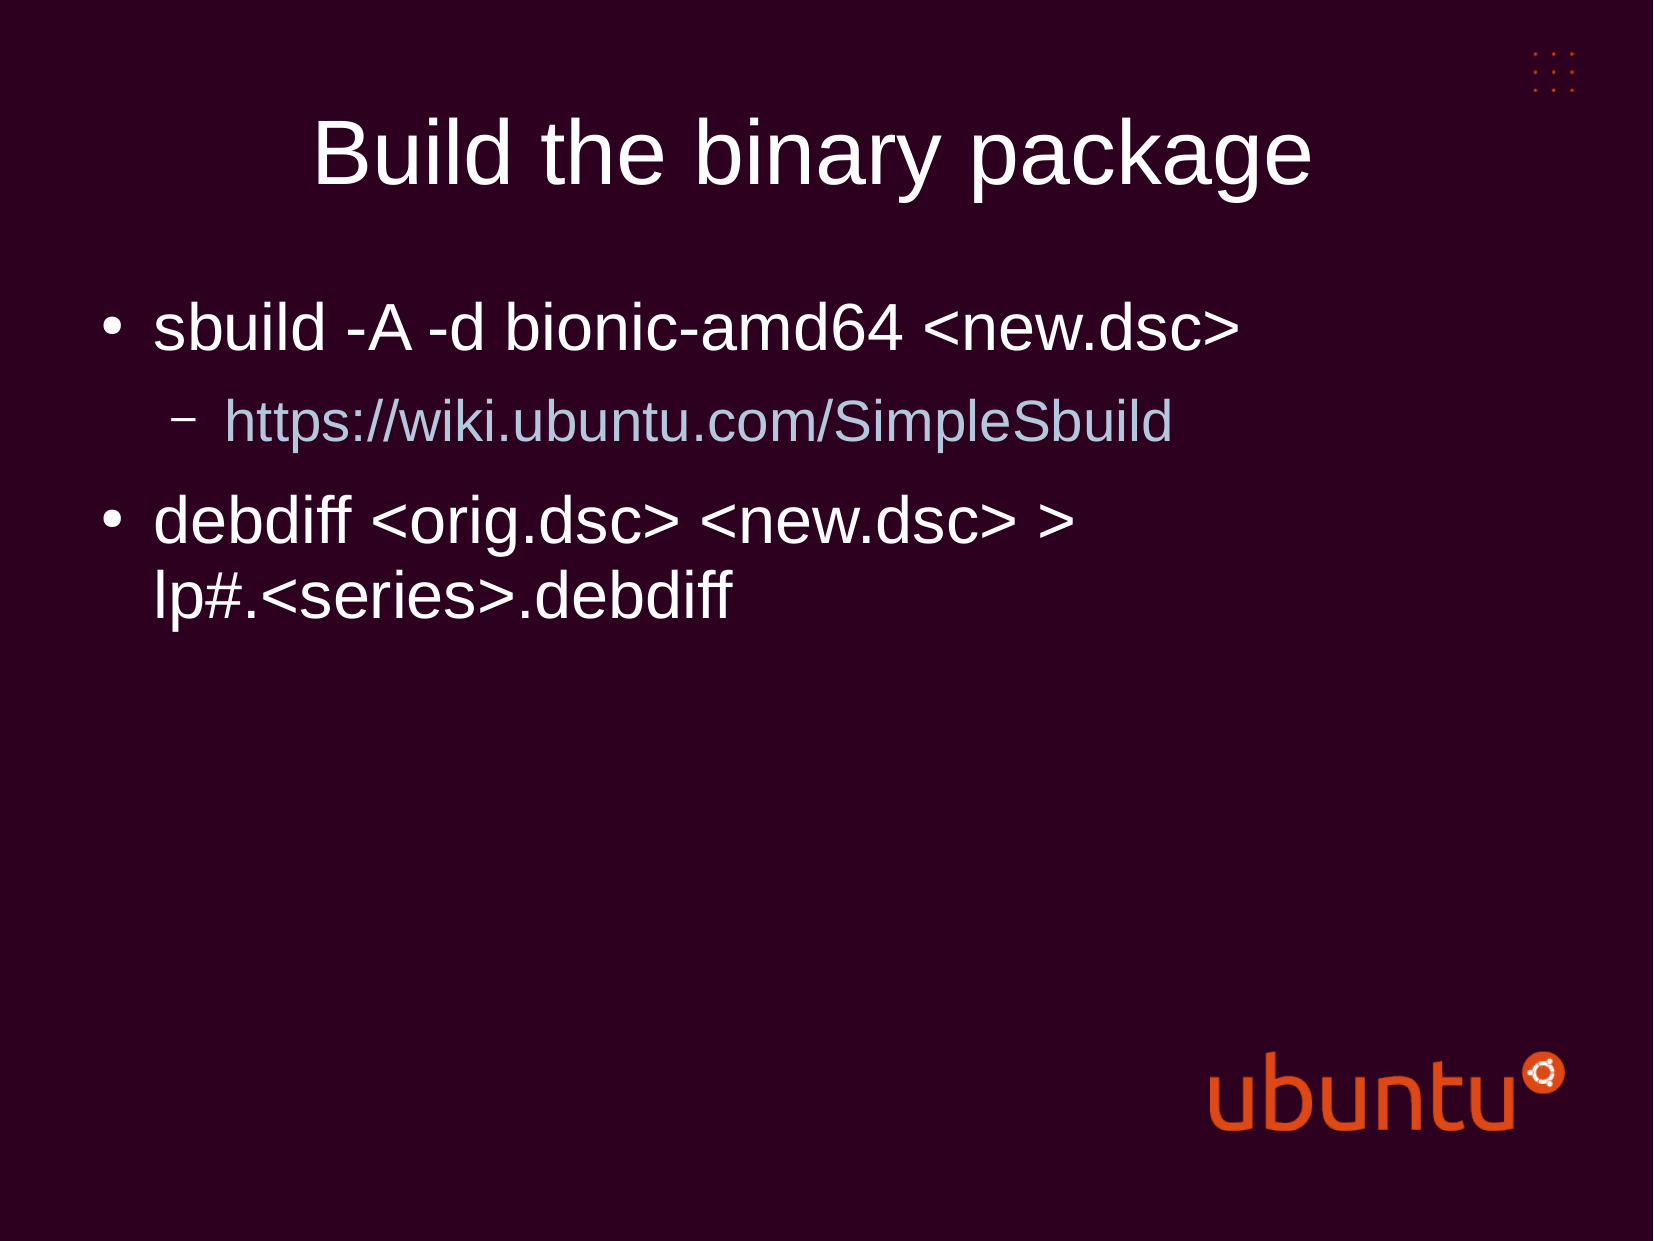

# Build the binary package
sbuild -A -d bionic-amd64 <new.dsc>
https://wiki.ubuntu.com/SimpleSbuild
debdiff <orig.dsc> <new.dsc> > lp#.<series>.debdiff